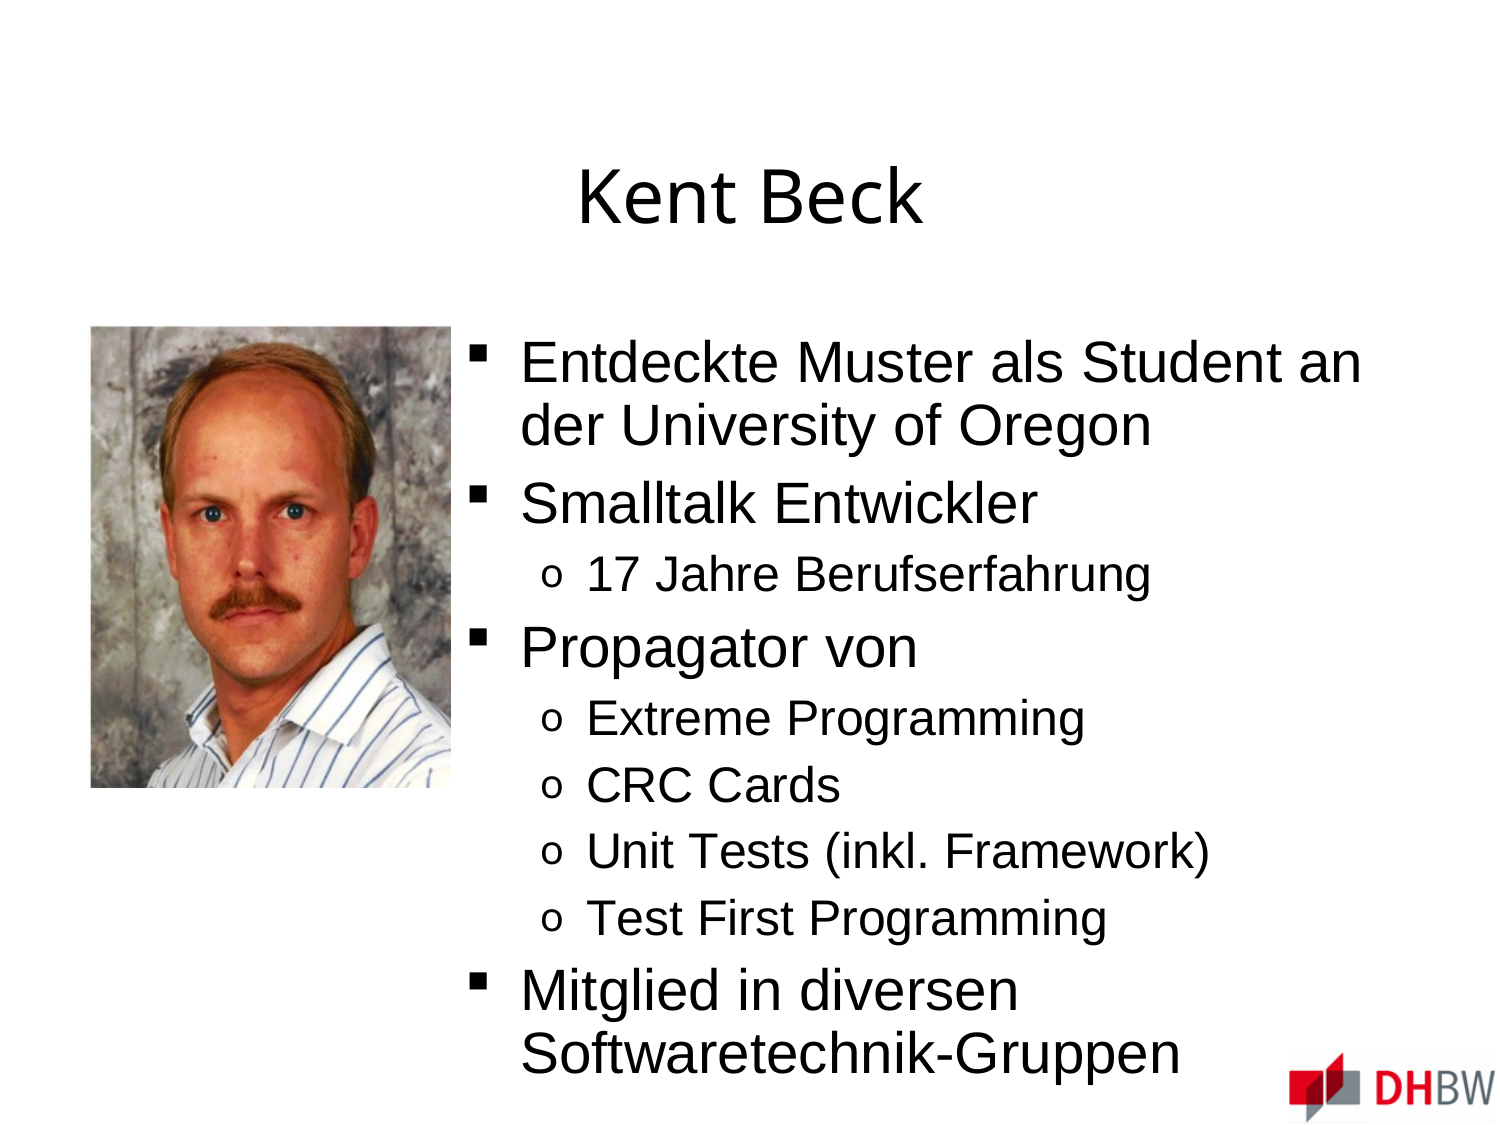

# Kent Beck
Entdeckte Muster als Student an der University of Oregon
Smalltalk Entwickler
17 Jahre Berufserfahrung
Propagator von
Extreme Programming
CRC Cards
Unit Tests (inkl. Framework)
Test First Programming
Mitglied in diversen Softwaretechnik-Gruppen